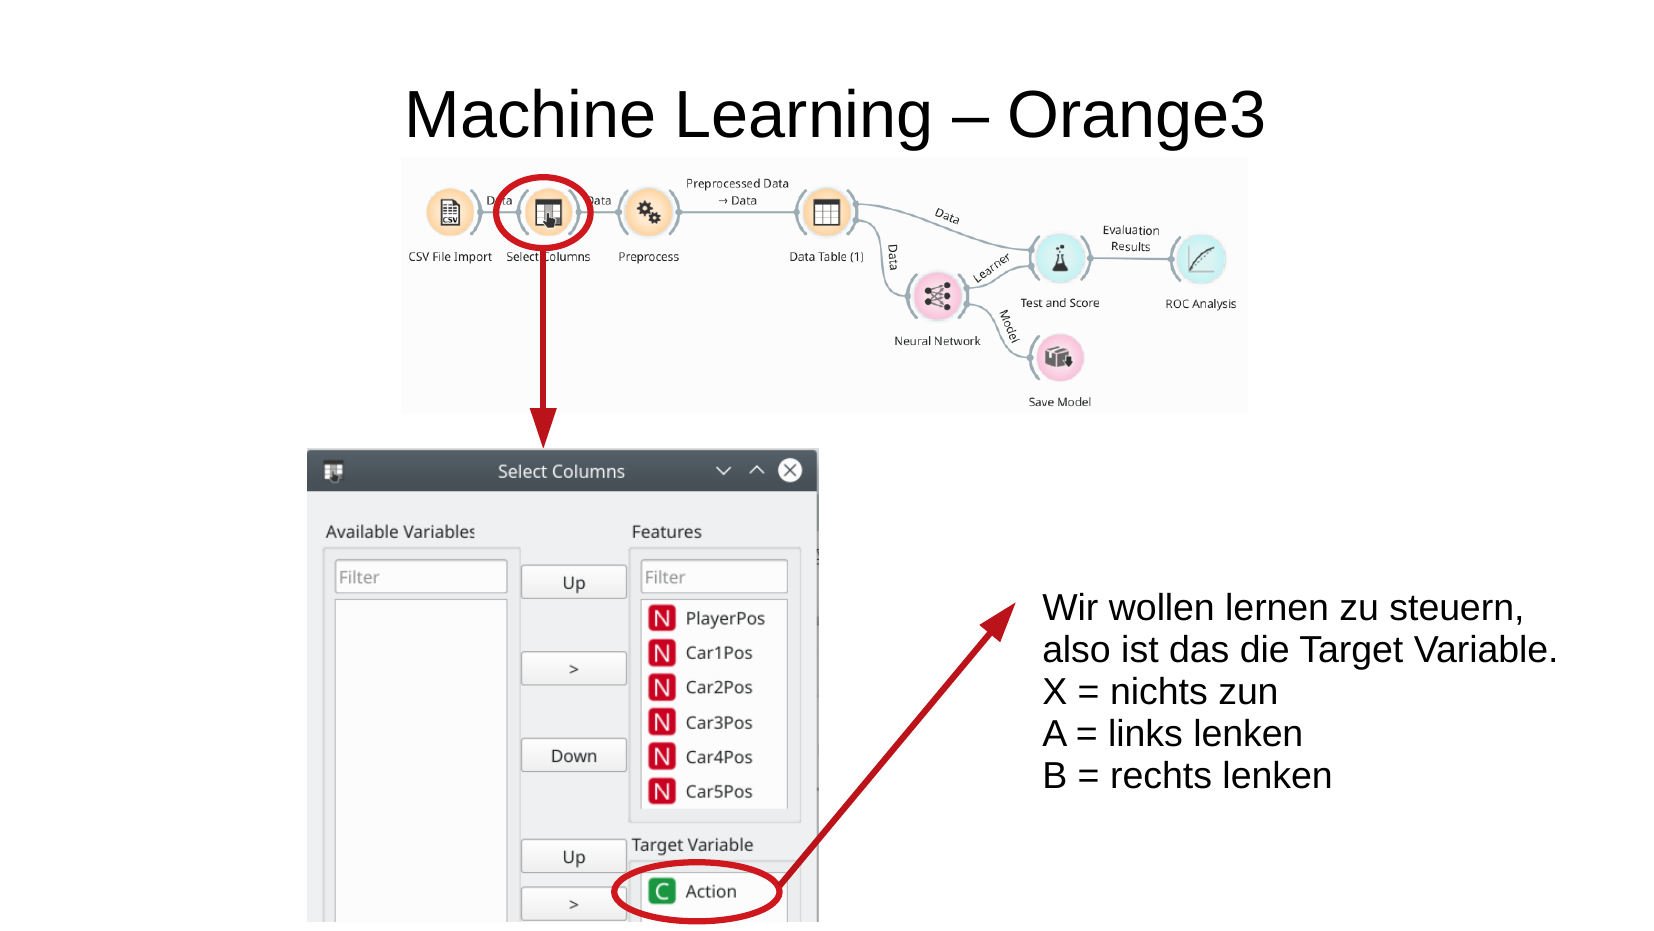

# Machine Learning – Orange3
Wir wollen lernen zu steuern,
also ist das die Target Variable.
X = nichts zun
A = links lenken
B = rechts lenken